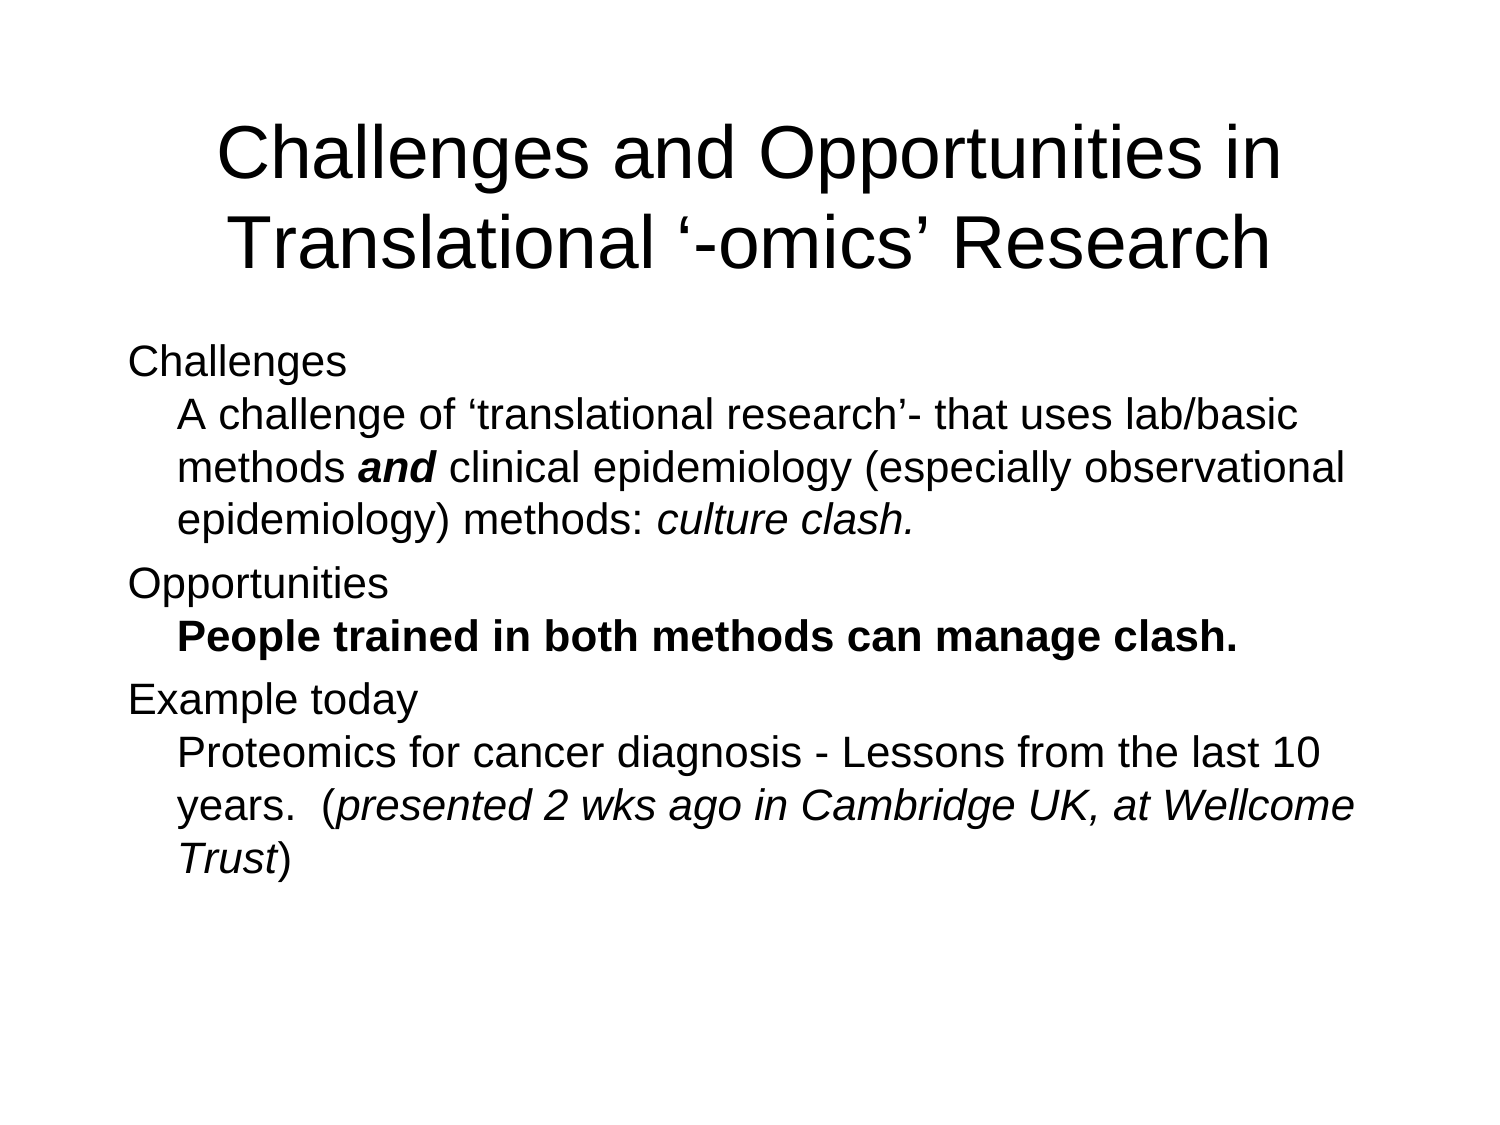

# Challenges and Opportunities in Translational ‘-omics’ Research
Challenges
A challenge of ‘translational research’- that uses lab/basic methods and clinical epidemiology (especially observational epidemiology) methods: culture clash.
Opportunities
People trained in both methods can manage clash.
Example today
Proteomics for cancer diagnosis - Lessons from the last 10 years. (presented 2 wks ago in Cambridge UK, at Wellcome Trust)